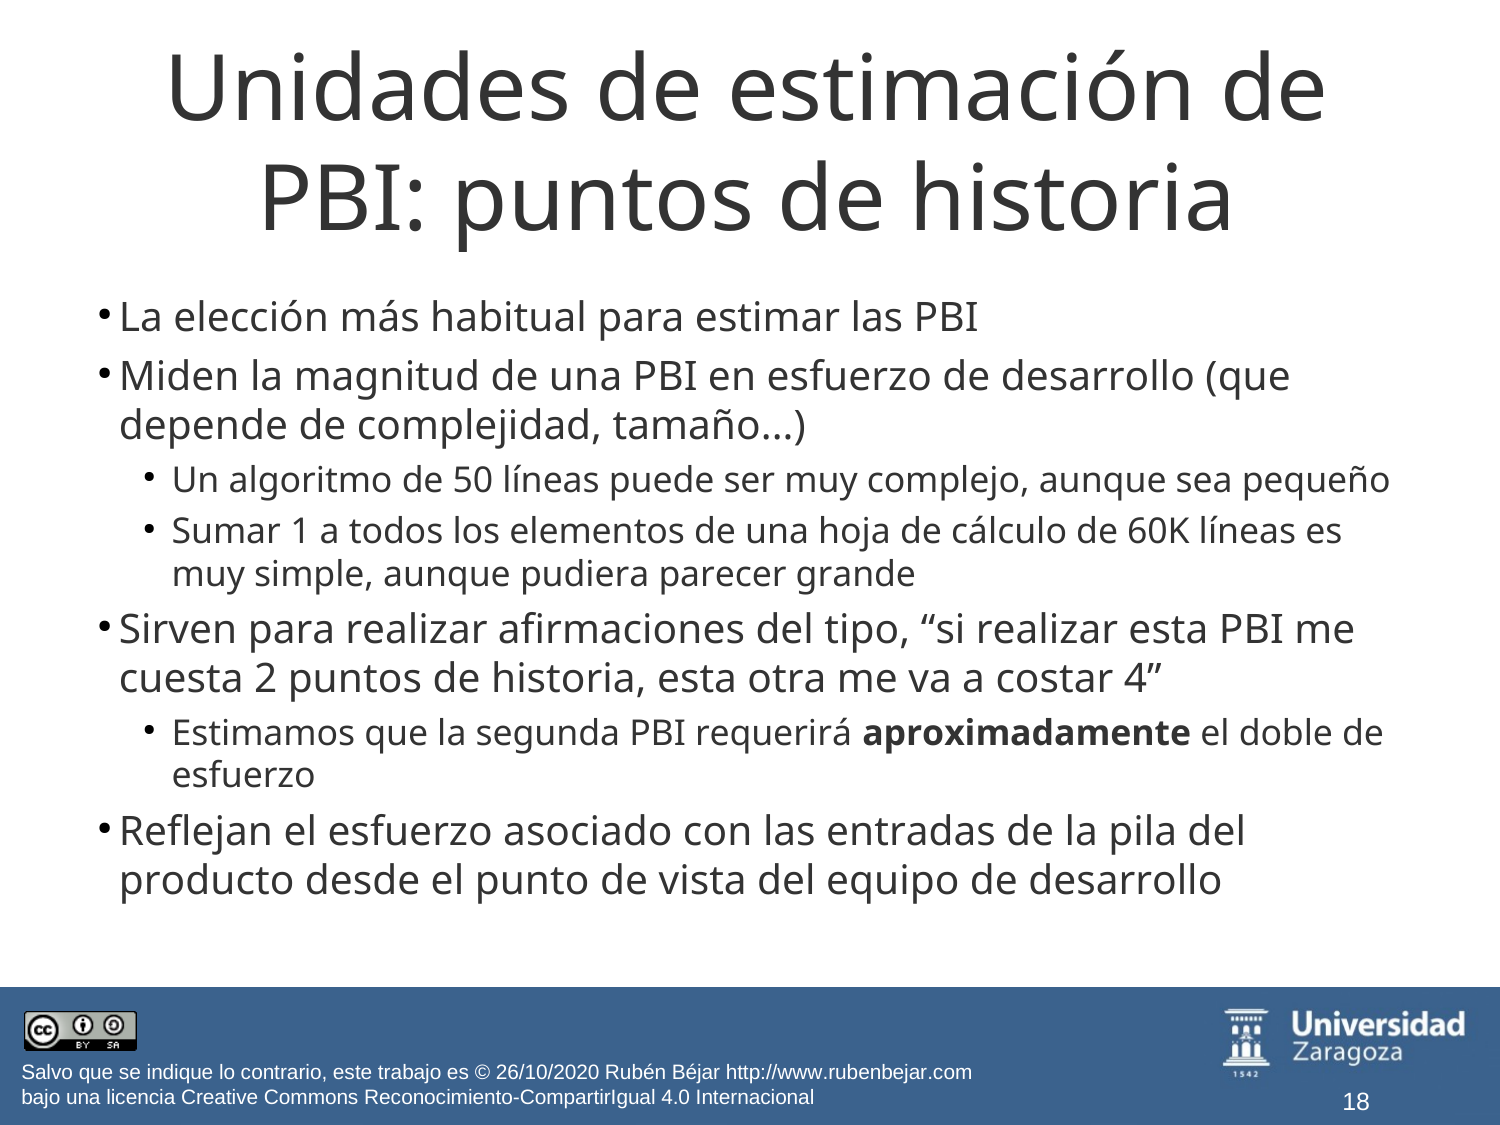

# Unidades de estimación de PBI: puntos de historia
La elección más habitual para estimar las PBI
Miden la magnitud de una PBI en esfuerzo de desarrollo (que depende de complejidad, tamaño...)
Un algoritmo de 50 líneas puede ser muy complejo, aunque sea pequeño
Sumar 1 a todos los elementos de una hoja de cálculo de 60K líneas es muy simple, aunque pudiera parecer grande
Sirven para realizar afirmaciones del tipo, “si realizar esta PBI me cuesta 2 puntos de historia, esta otra me va a costar 4”
Estimamos que la segunda PBI requerirá aproximadamente el doble de esfuerzo
Reflejan el esfuerzo asociado con las entradas de la pila del producto desde el punto de vista del equipo de desarrollo